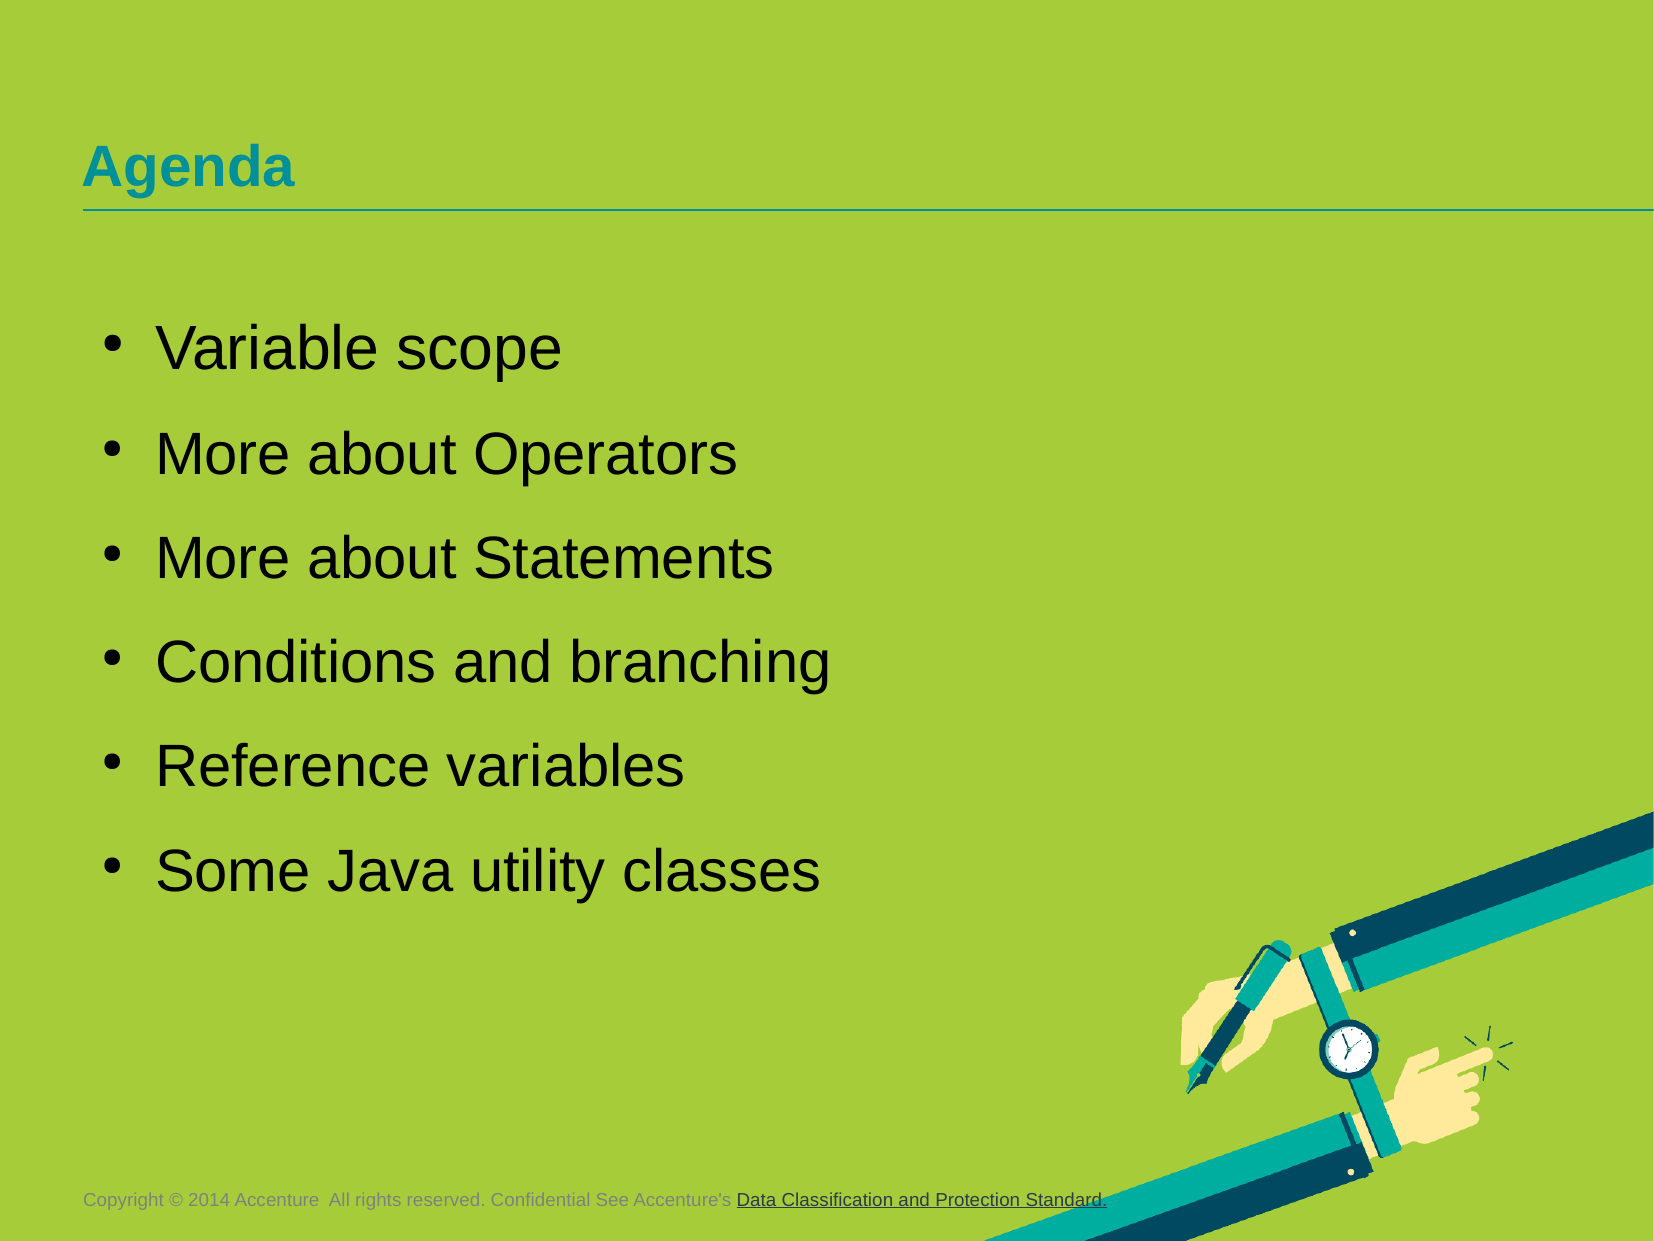

Agenda
# Variable scope
More about Operators
More about Statements
Conditions and branching
Reference variables
Some Java utility classes